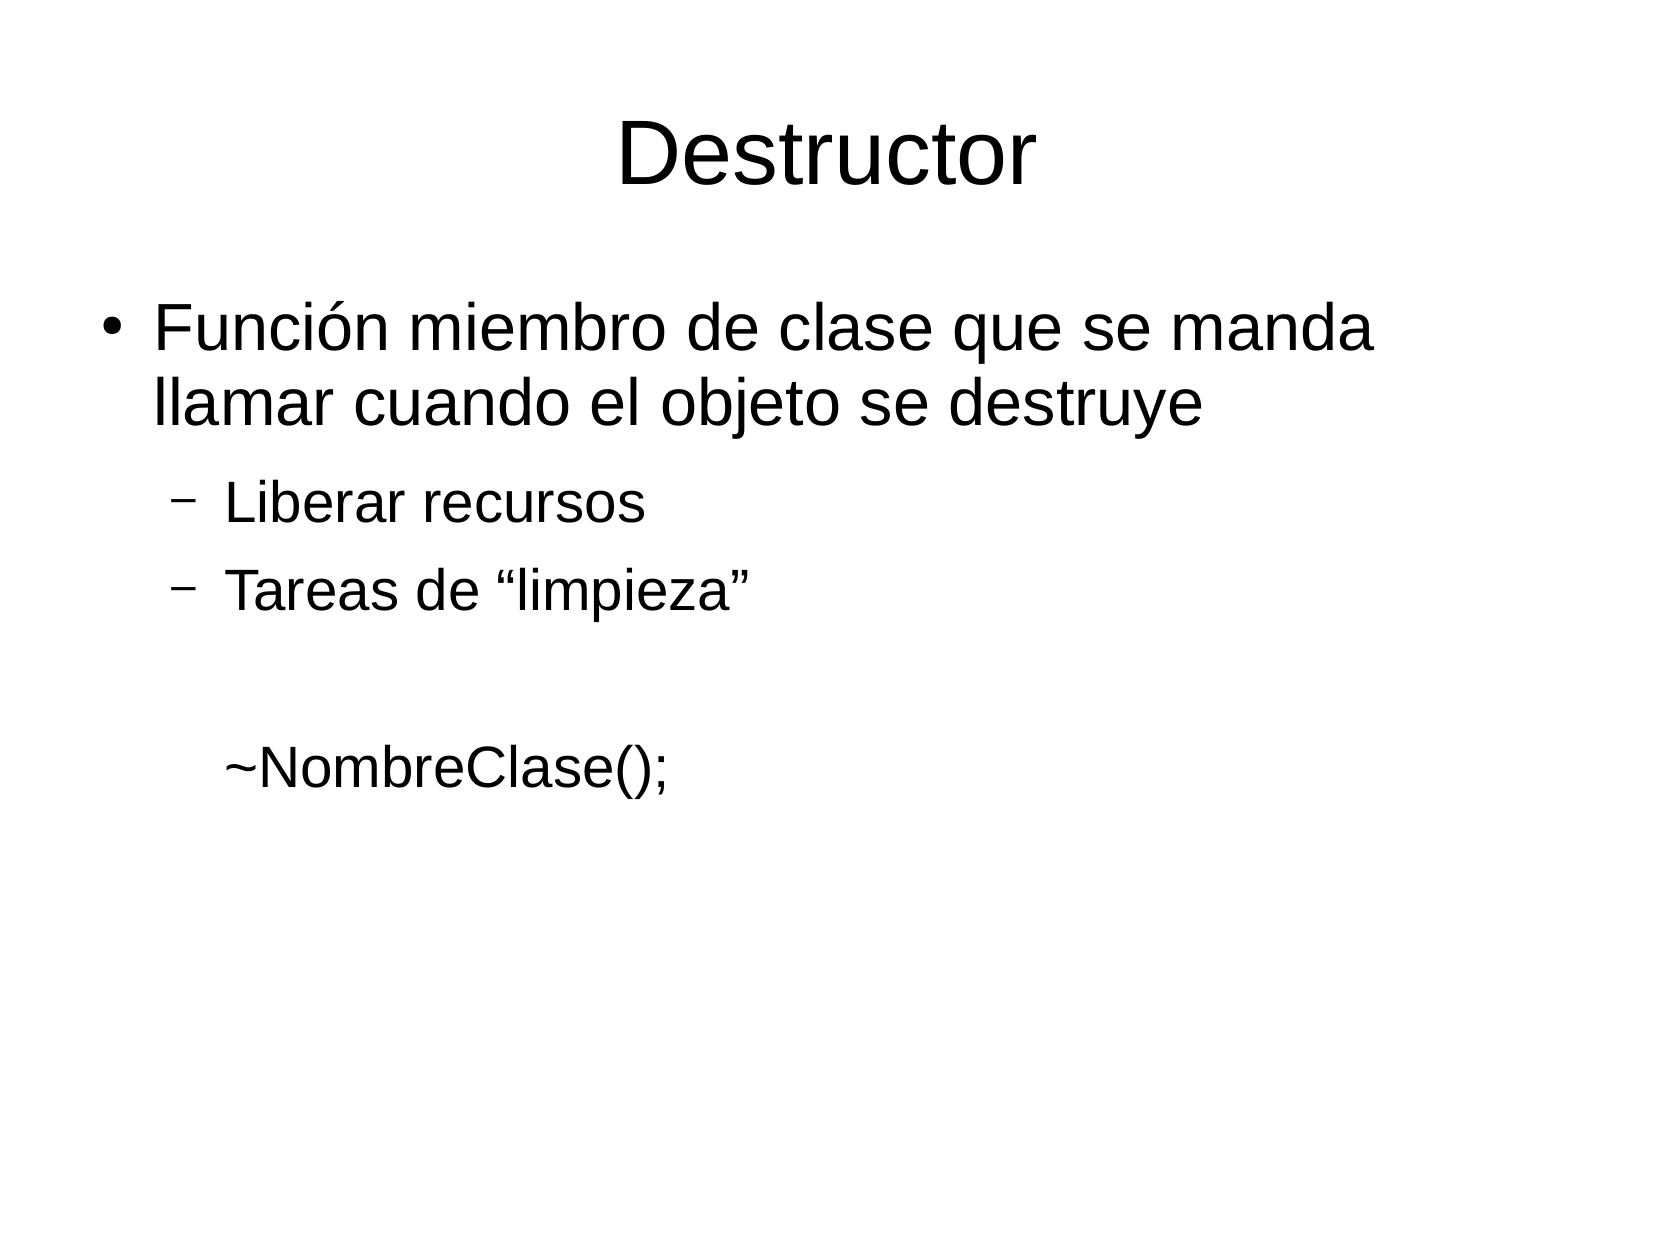

# Destructor
Función miembro de clase que se manda llamar cuando el objeto se destruye
Liberar recursos
Tareas de “limpieza”
~NombreClase();